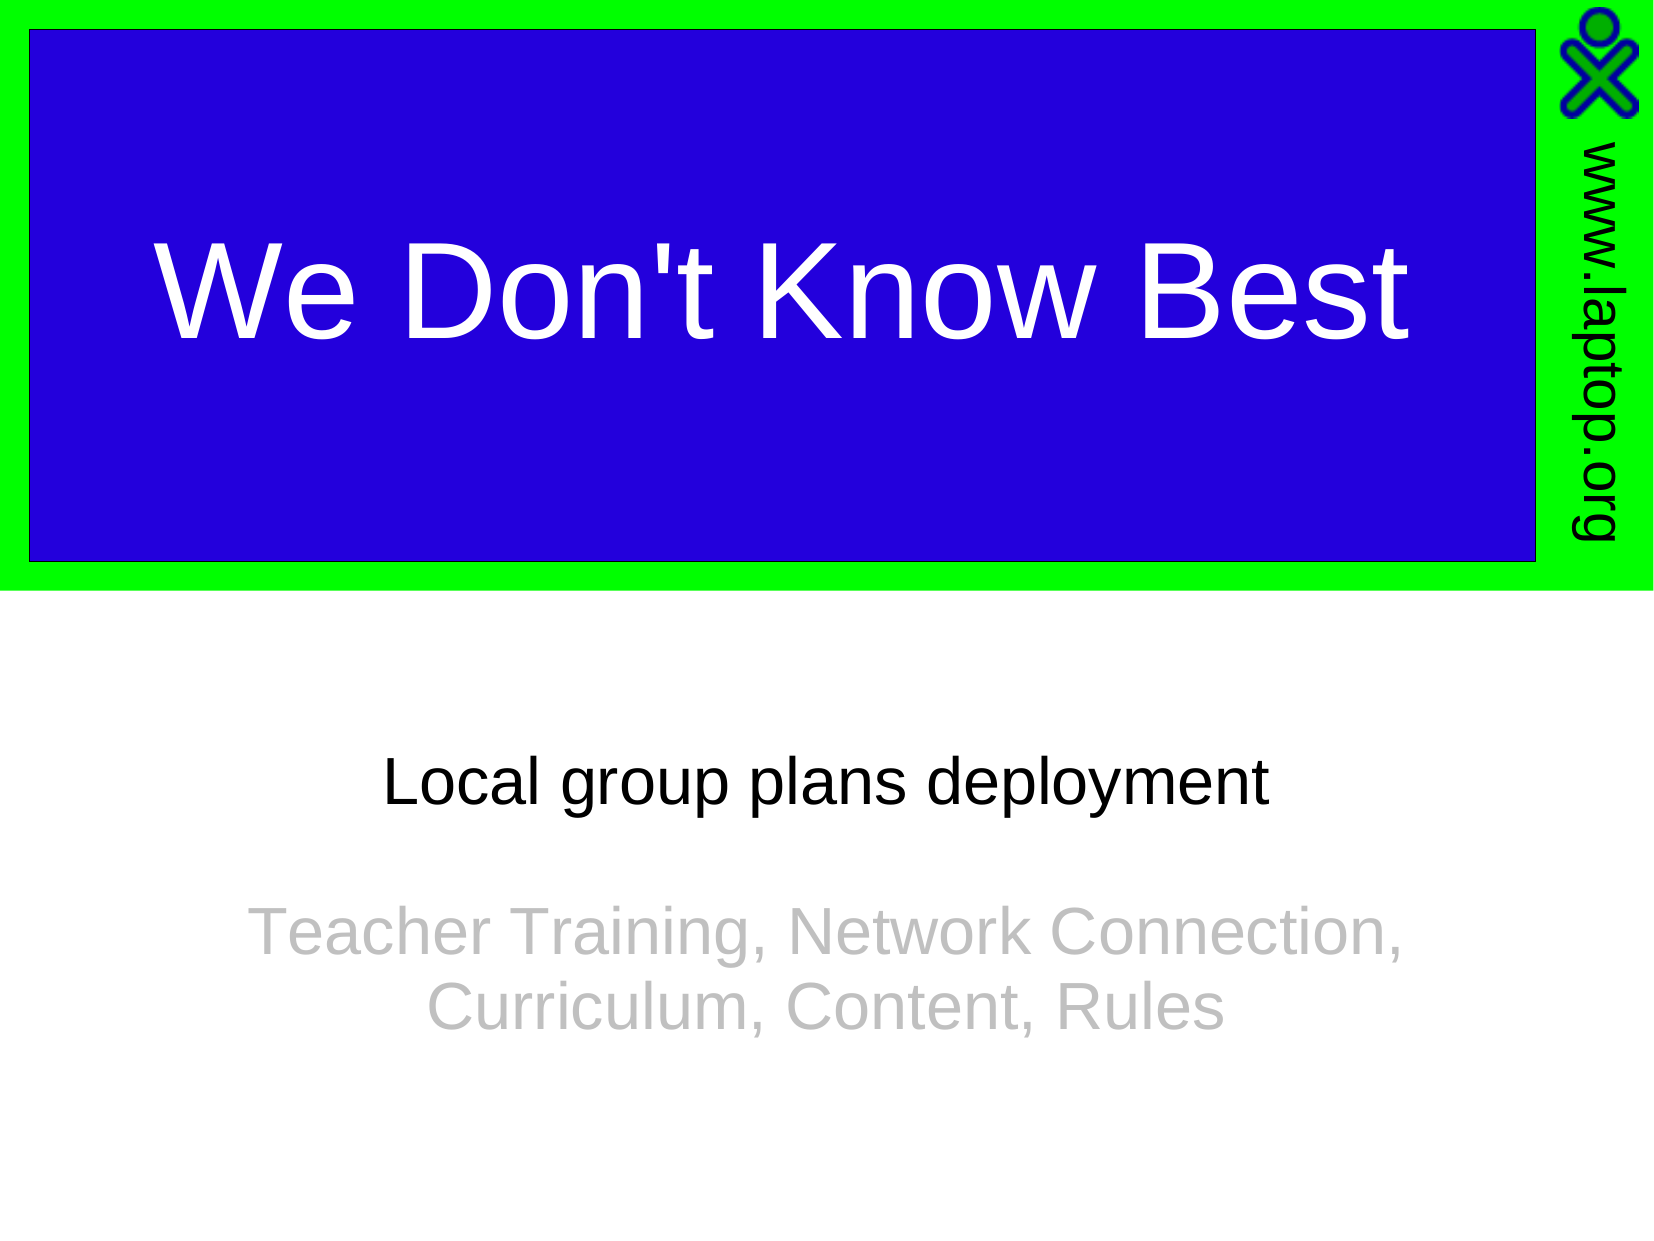

# We Don't Know Best
Local group plans deployment
Teacher Training, Network Connection,
Curriculum, Content, Rules